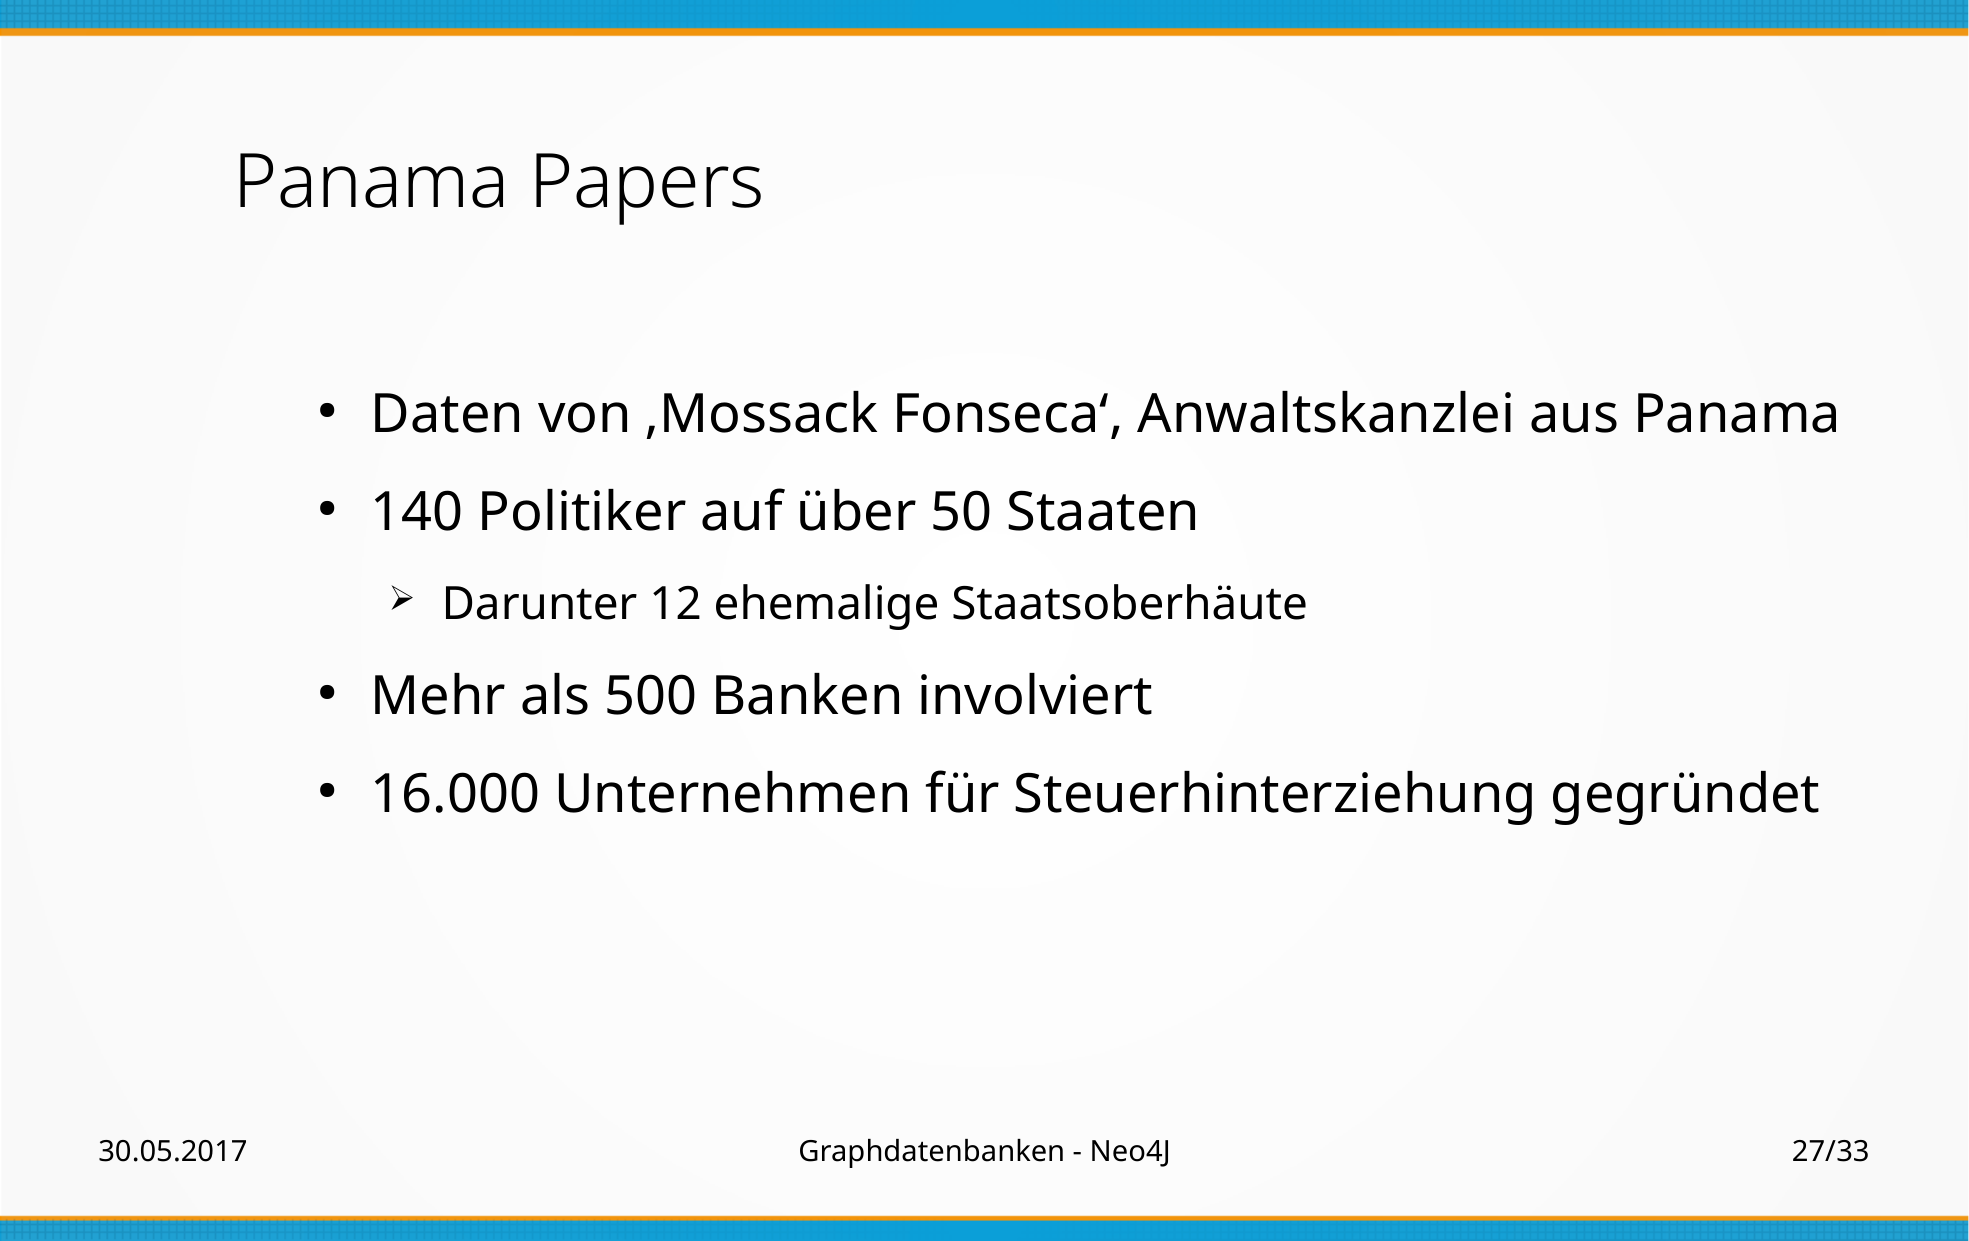

# Panama Papers
Daten von ‚Mossack Fonseca‘, Anwaltskanzlei aus Panama
140 Politiker auf über 50 Staaten
Darunter 12 ehemalige Staatsoberhäute
Mehr als 500 Banken involviert
16.000 Unternehmen für Steuerhinterziehung gegründet
30.05.2017
Graphdatenbanken - Neo4J
27